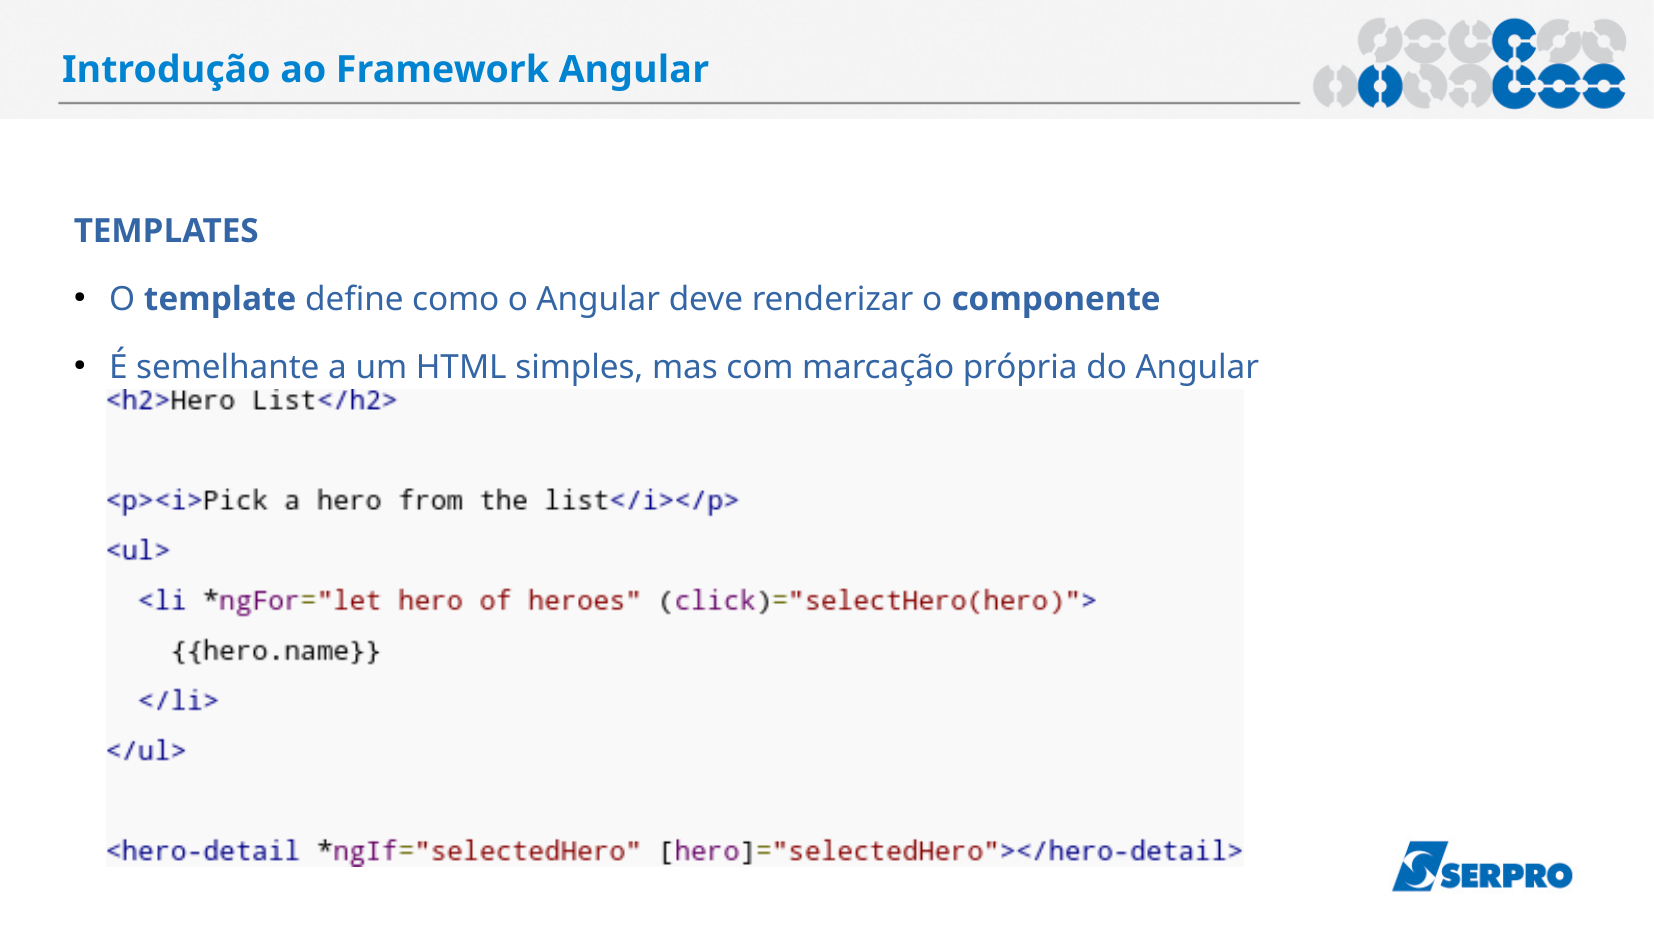

Introdução ao Framework Angular
TEMPLATES
O template define como o Angular deve renderizar o componente
É semelhante a um HTML simples, mas com marcação própria do Angular